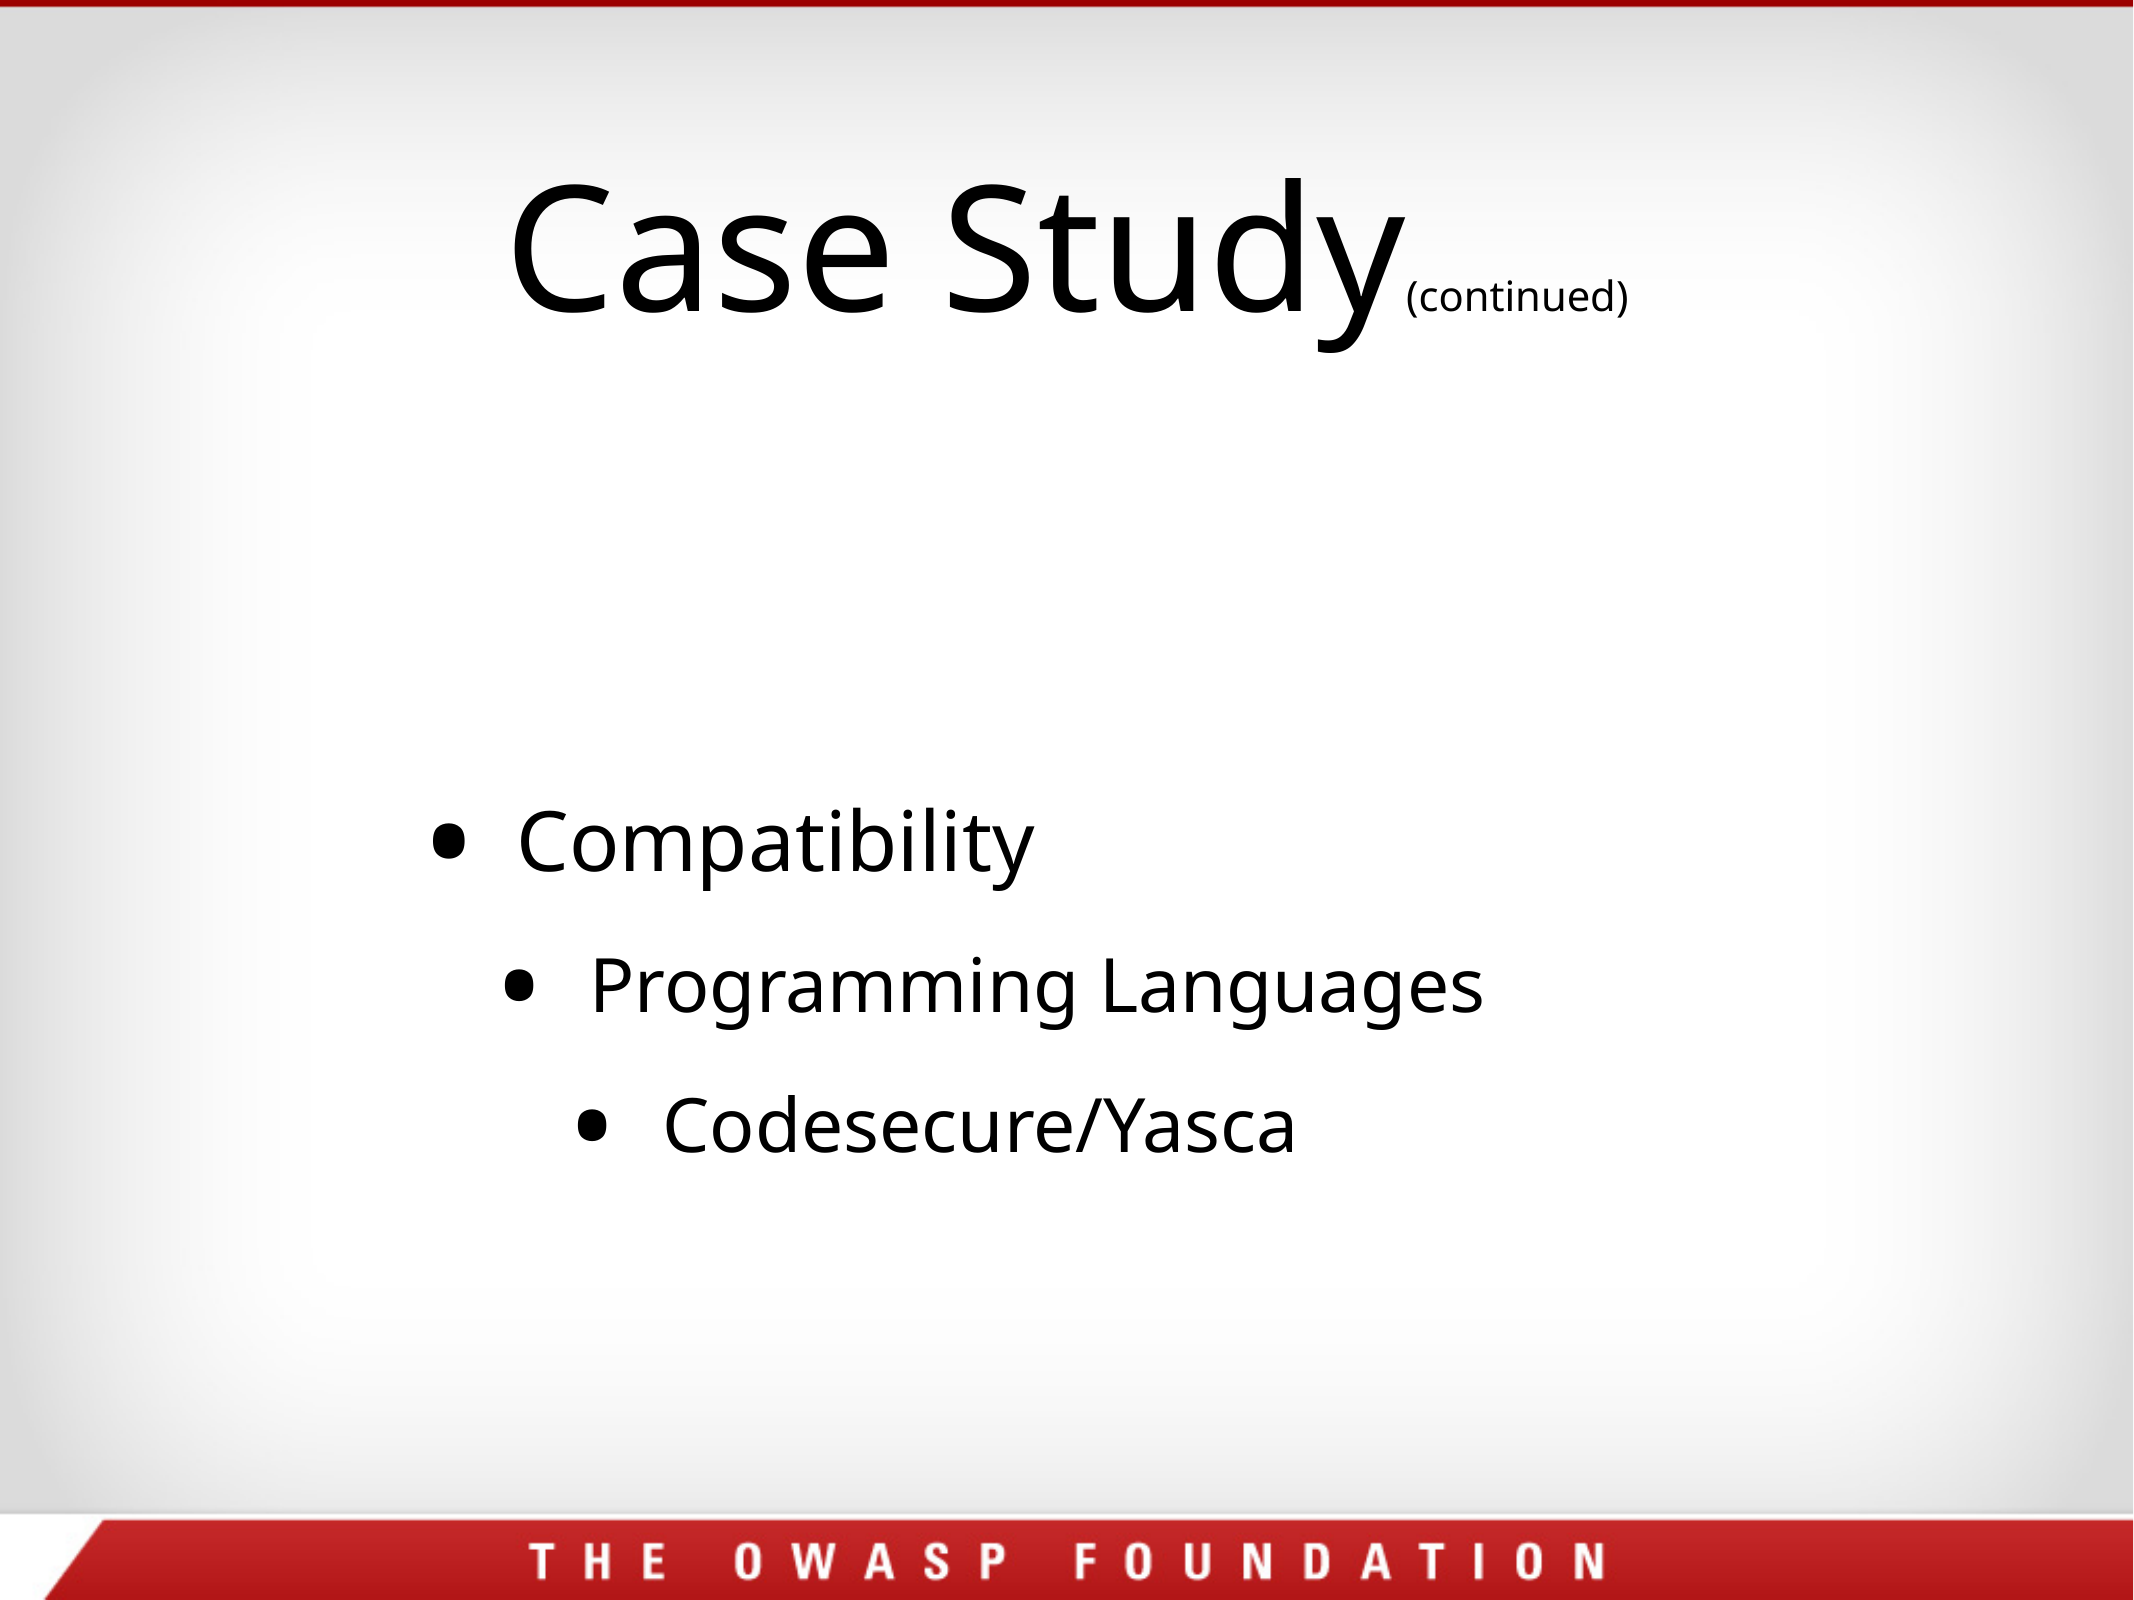

# Case Study(continued)
Compatibility
Programming Languages
Codesecure/Yasca